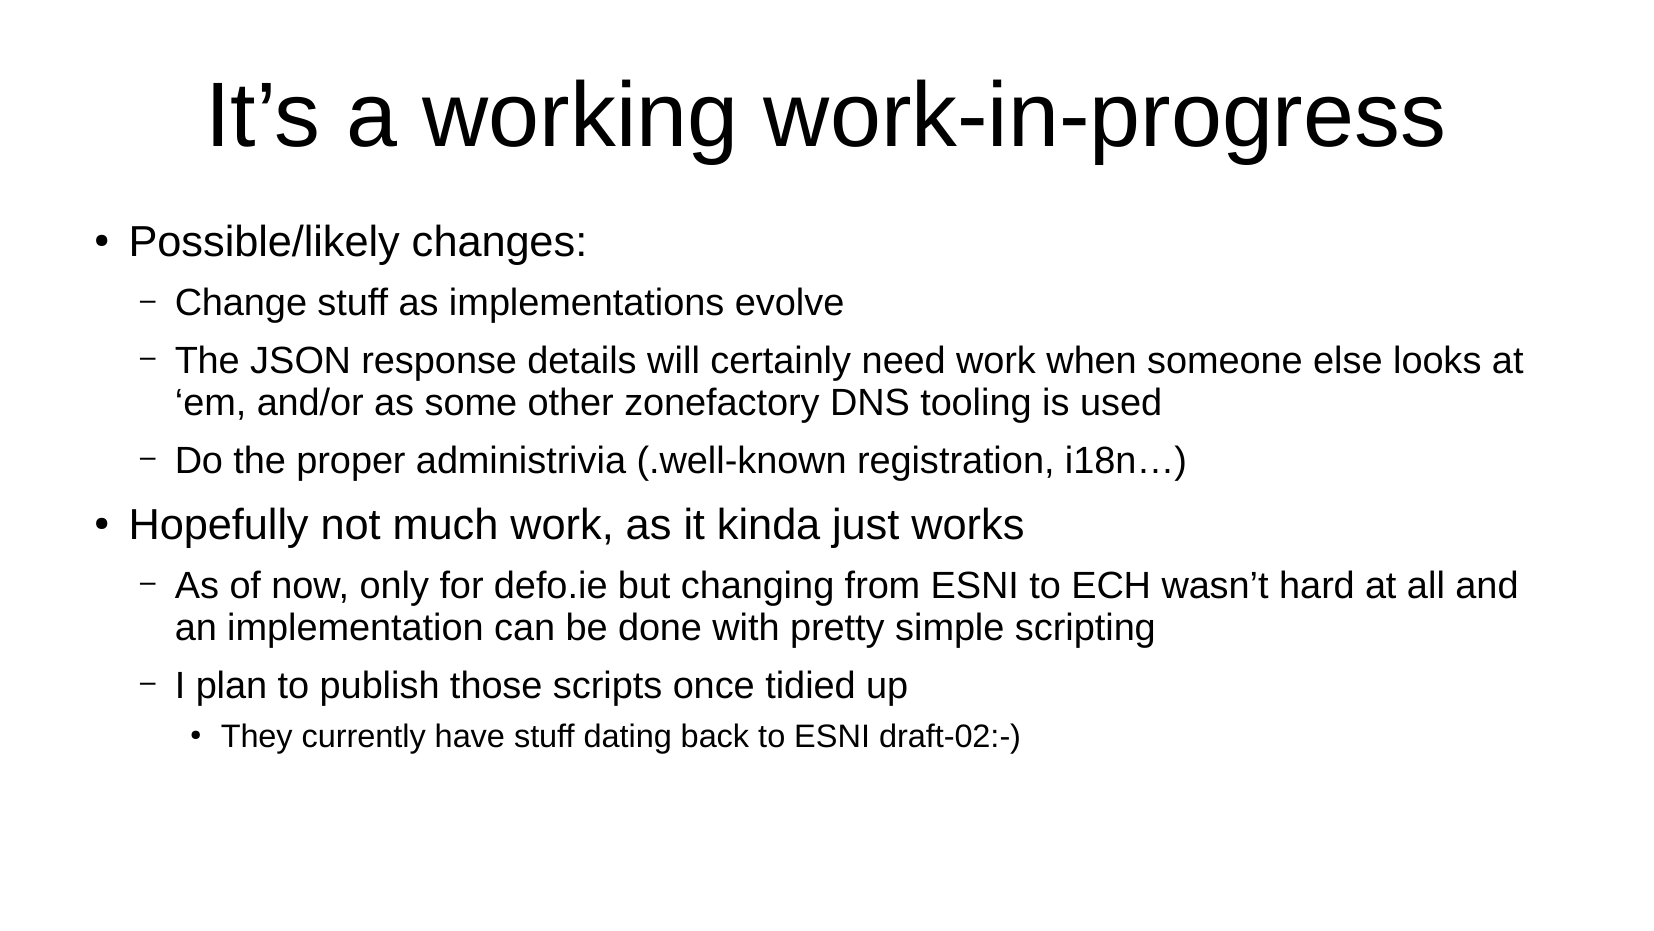

# It’s a working work-in-progress
Possible/likely changes:
Change stuff as implementations evolve
The JSON response details will certainly need work when someone else looks at ‘em, and/or as some other zonefactory DNS tooling is used
Do the proper administrivia (.well-known registration, i18n…)
Hopefully not much work, as it kinda just works
As of now, only for defo.ie but changing from ESNI to ECH wasn’t hard at all and an implementation can be done with pretty simple scripting
I plan to publish those scripts once tidied up
They currently have stuff dating back to ESNI draft-02:-)